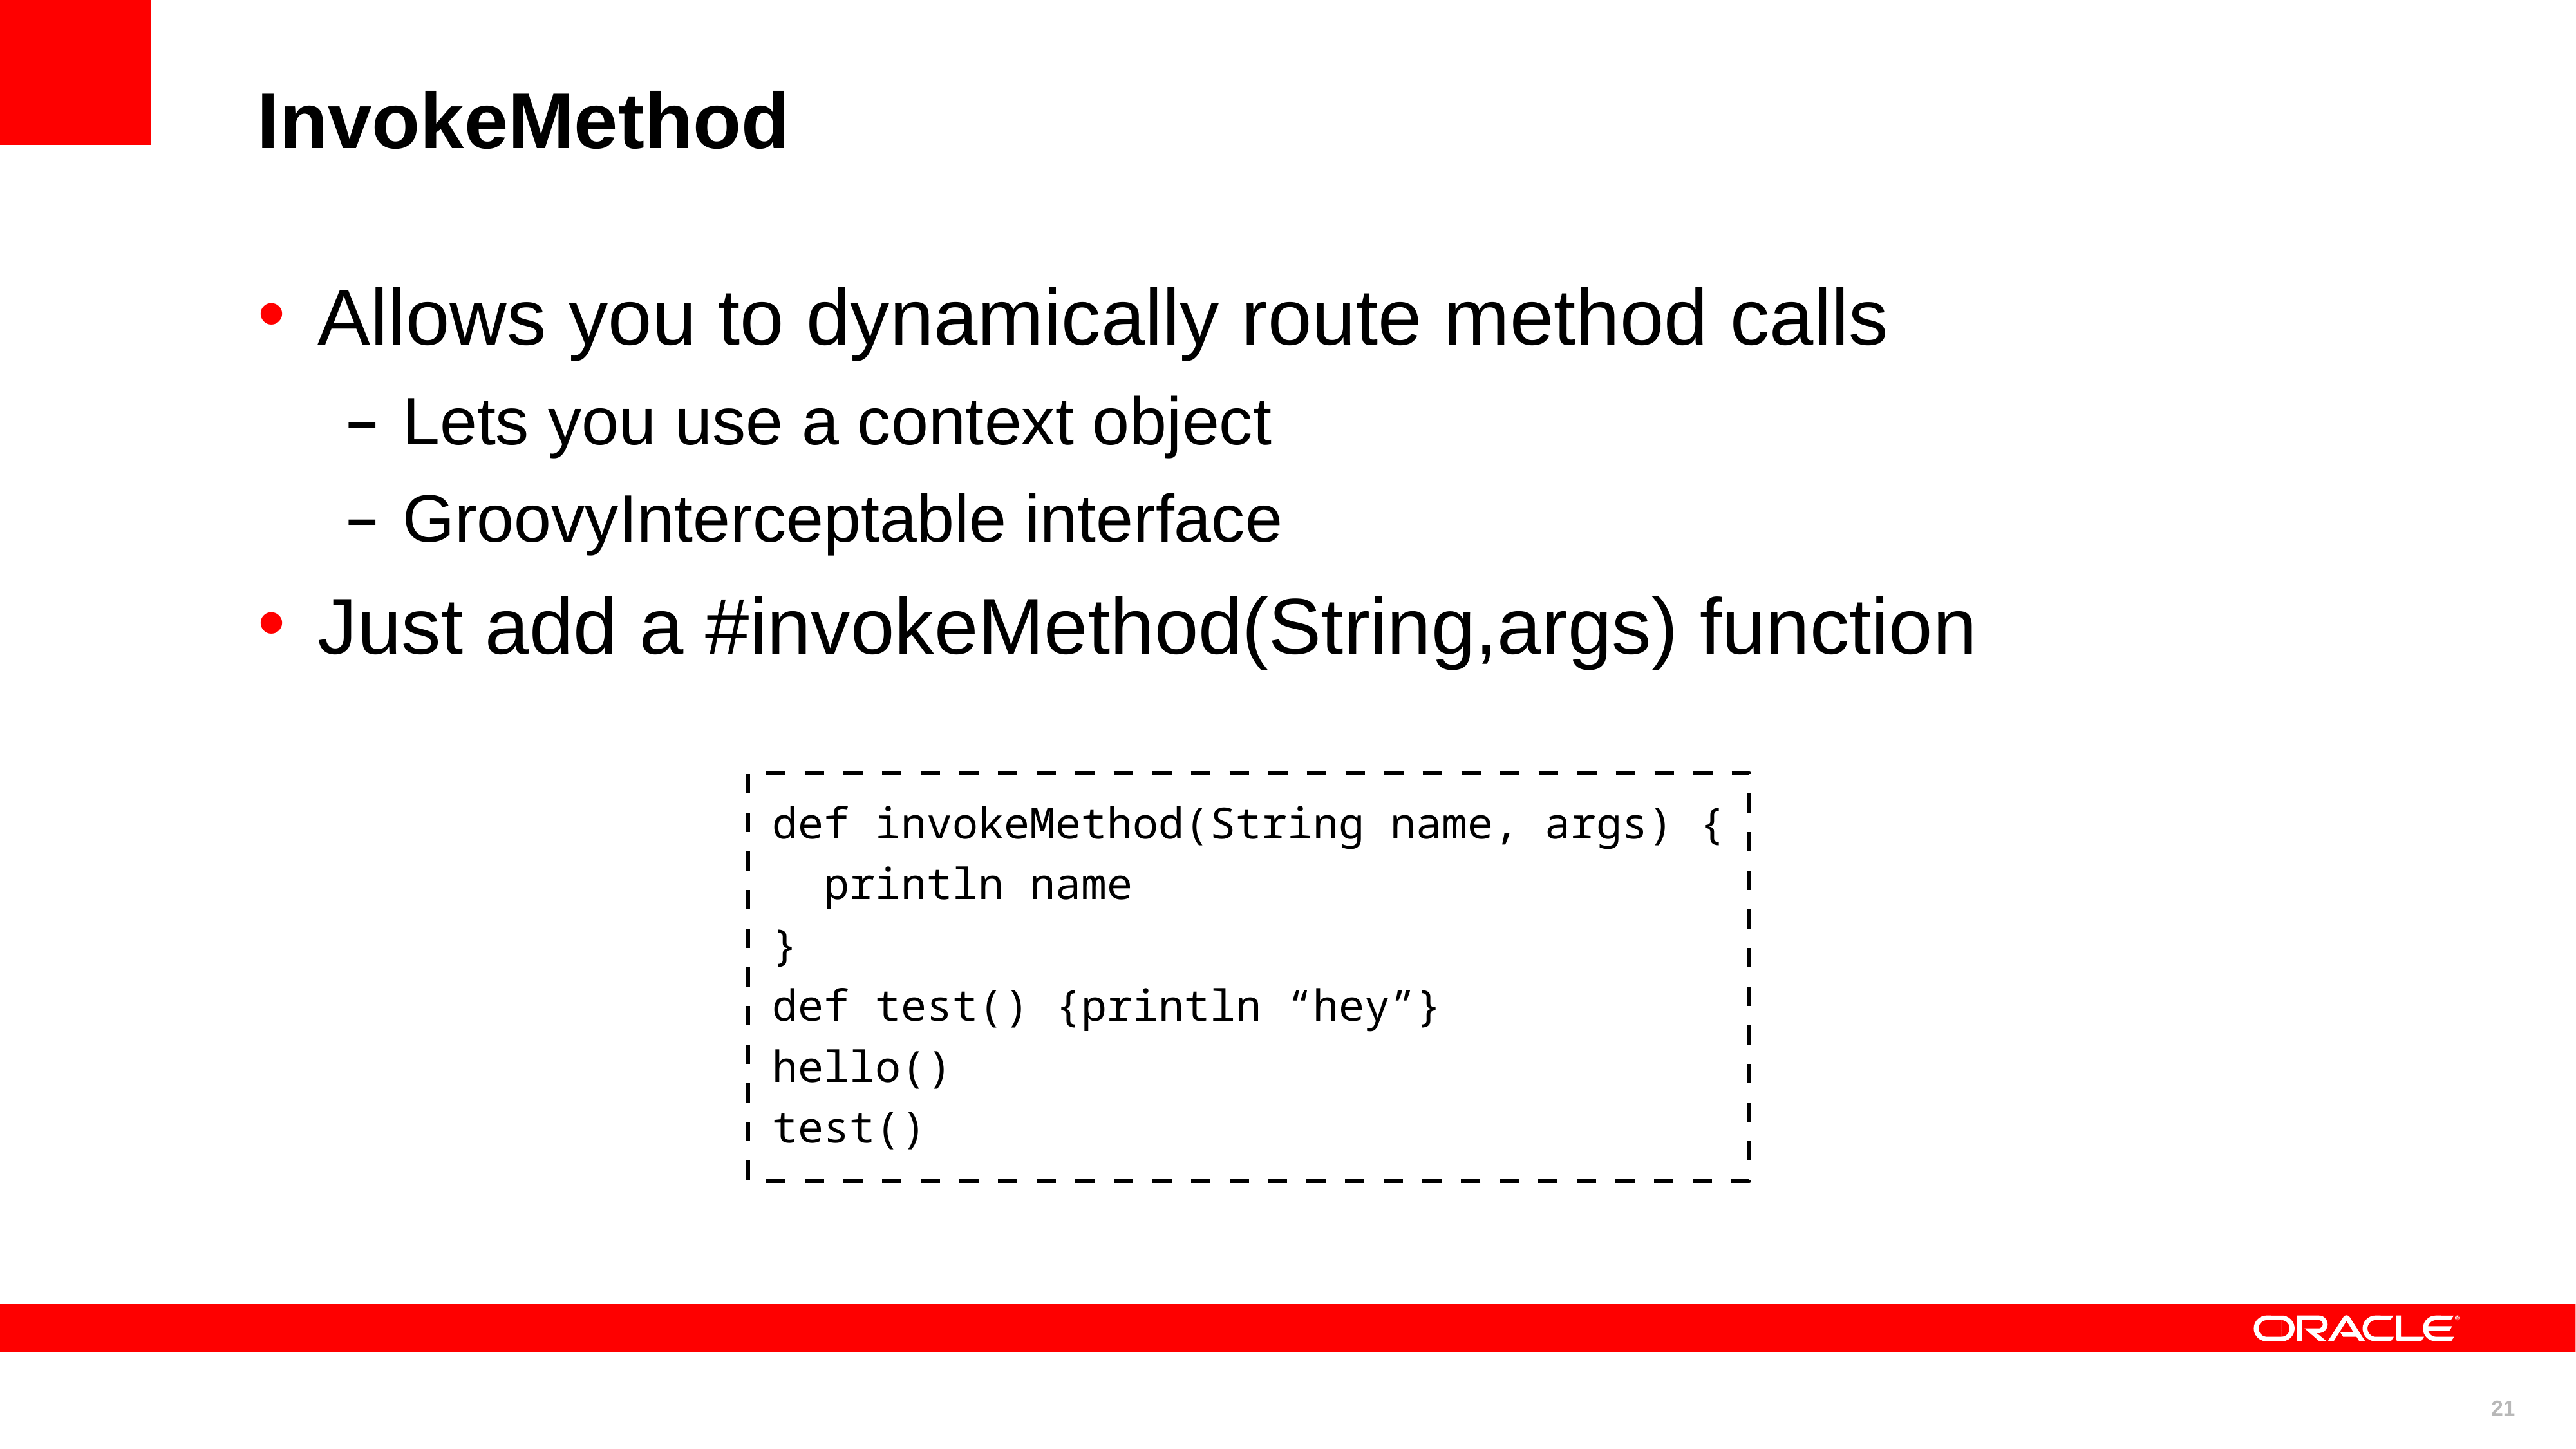

# InvokeMethod
Allows you to dynamically route method calls
Lets you use a context object
GroovyInterceptable interface
Just add a #invokeMethod(String,args) function
def invokeMethod(String name, args) {
 println name
}
def test() {println “hey”}
hello()
test()